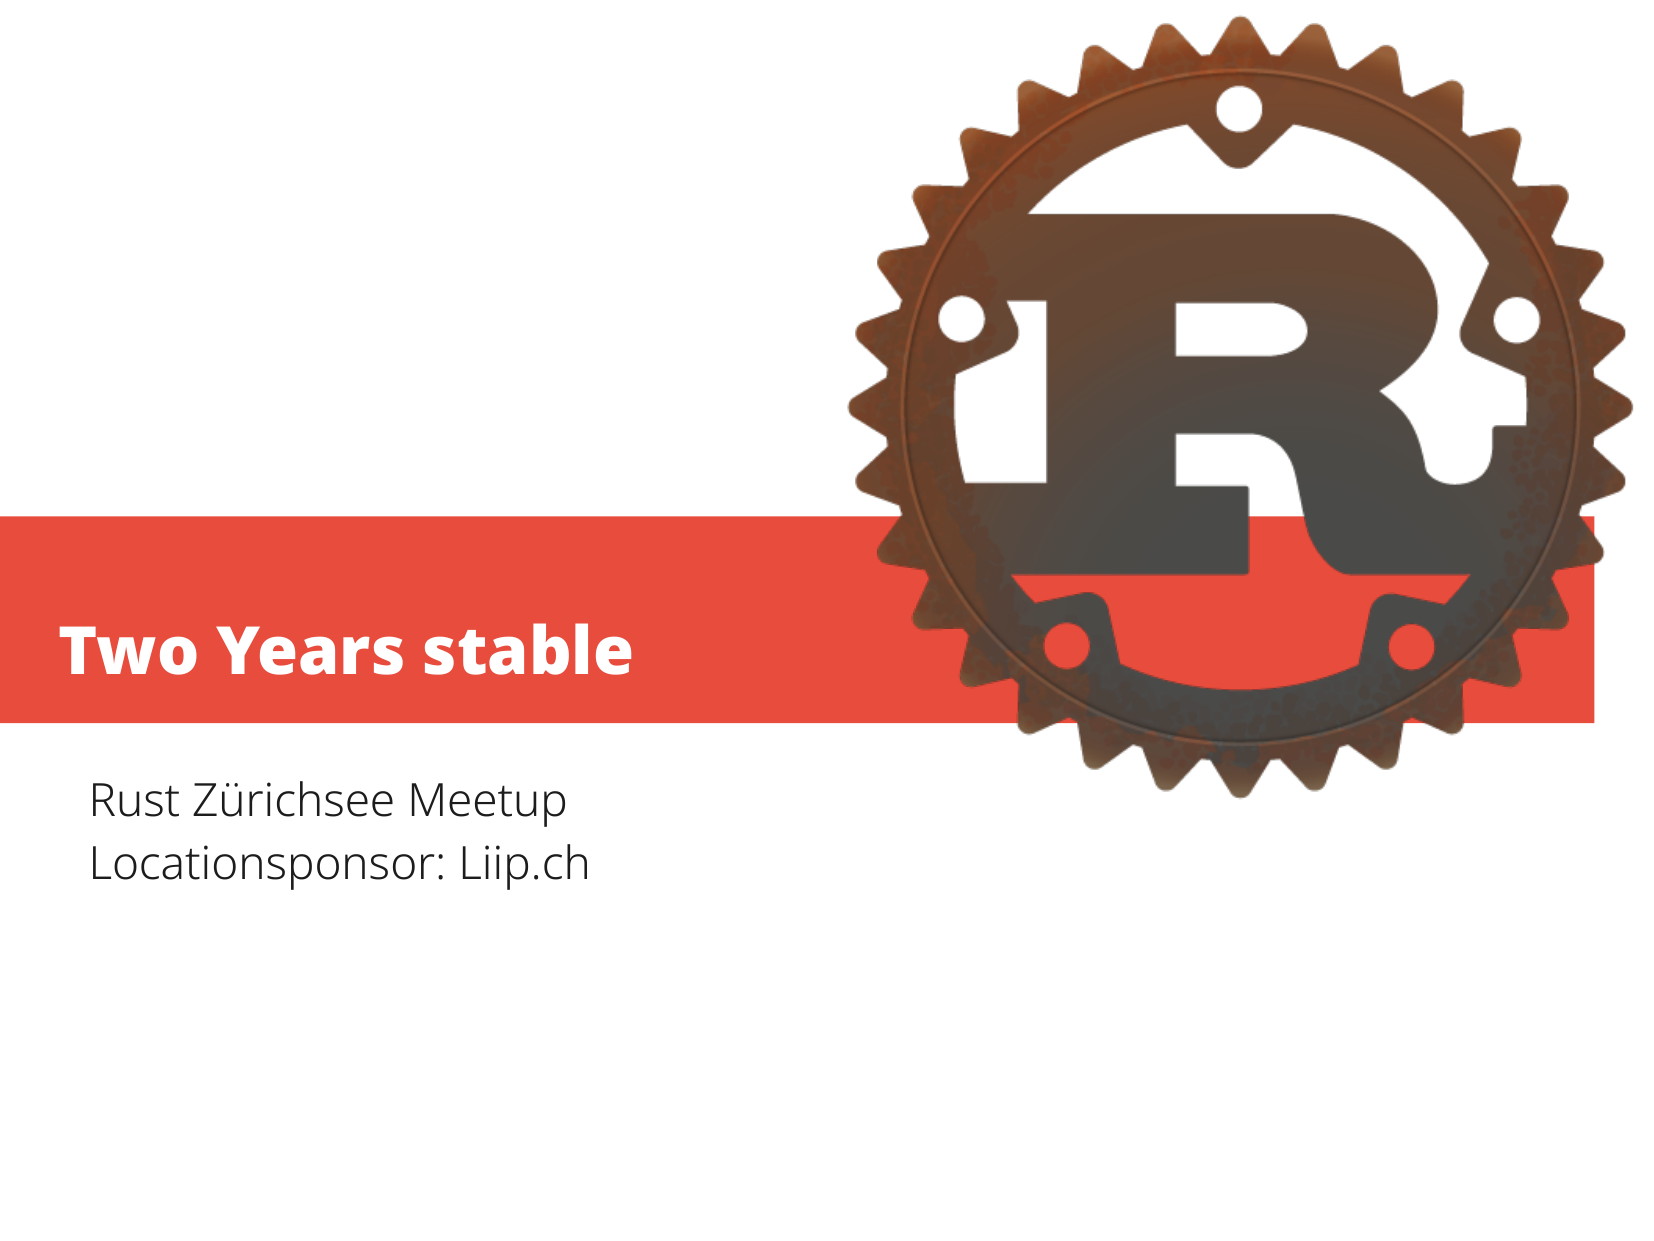

# Two Years stable
Rust Zürichsee Meetup
Locationsponsor: Liip.ch